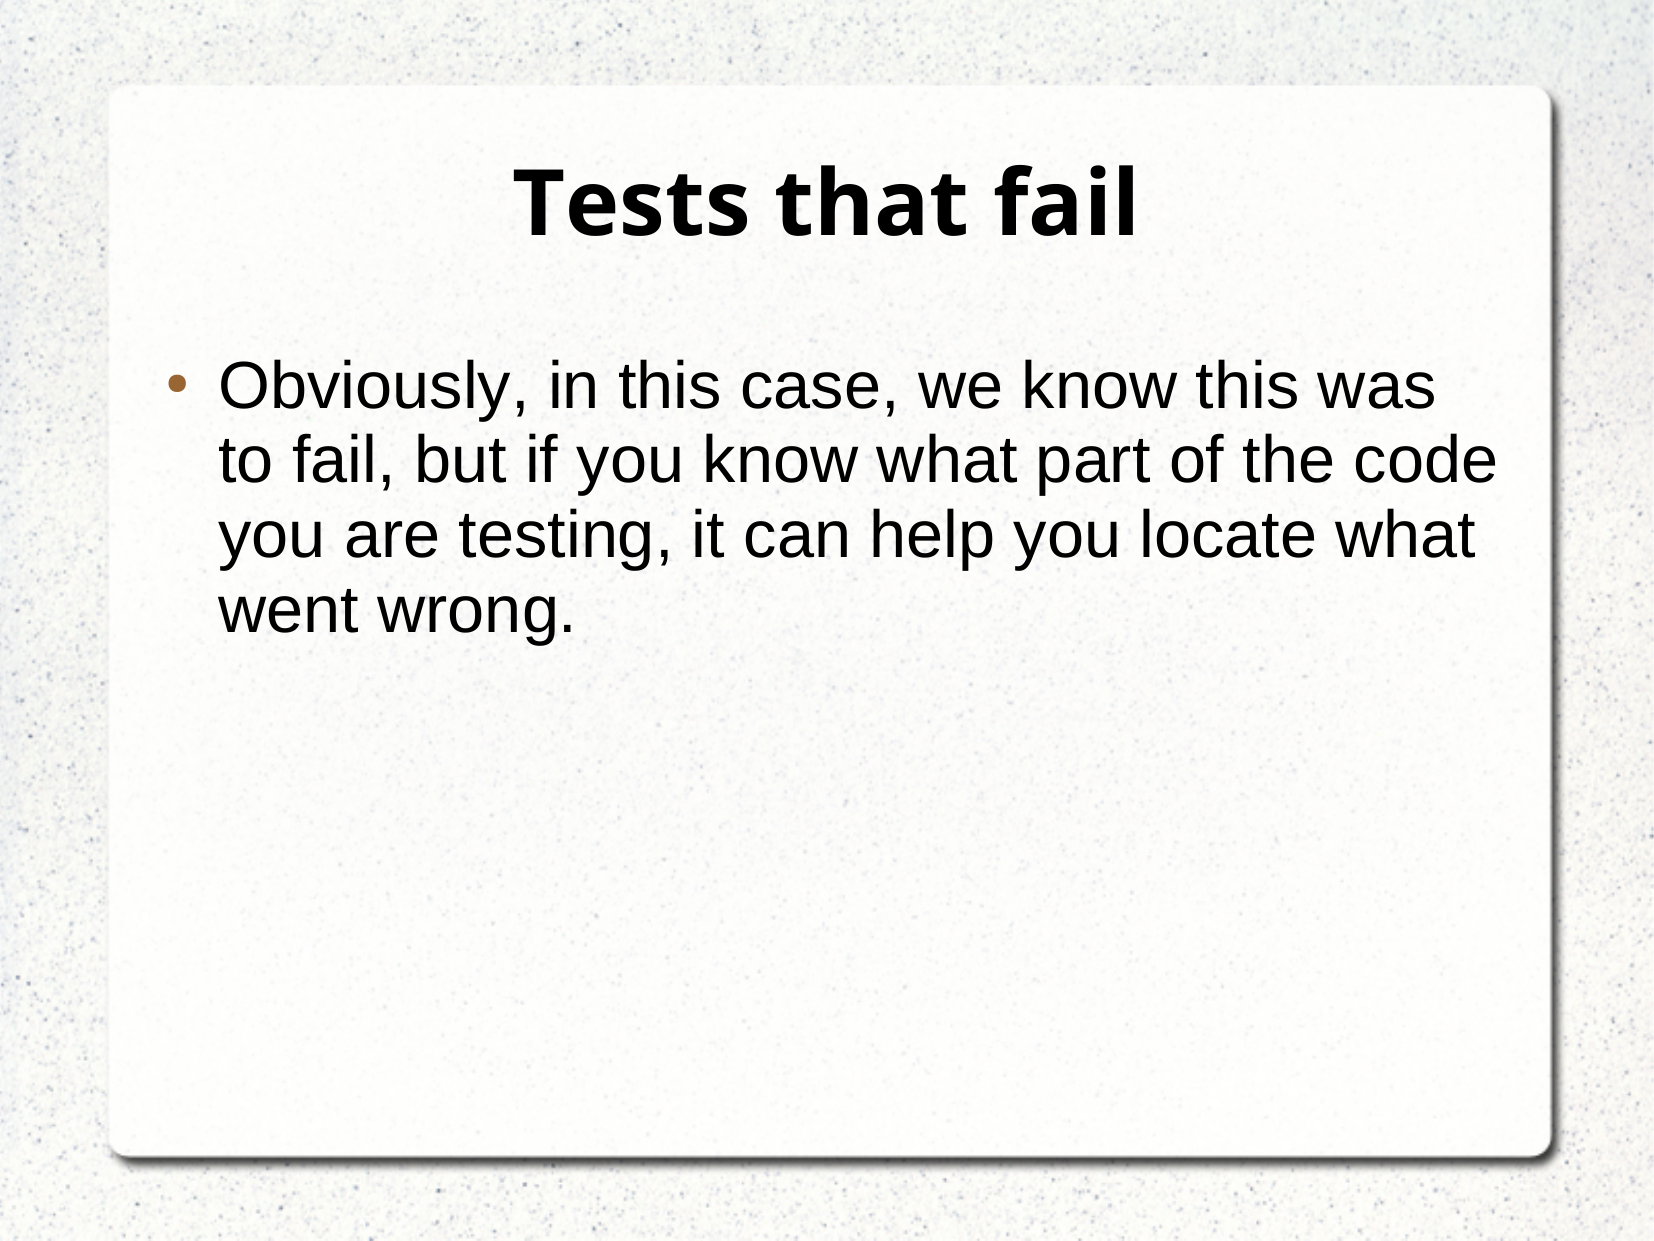

# Tests that fail
Obviously, in this case, we know this was to fail, but if you know what part of the code you are testing, it can help you locate what went wrong.